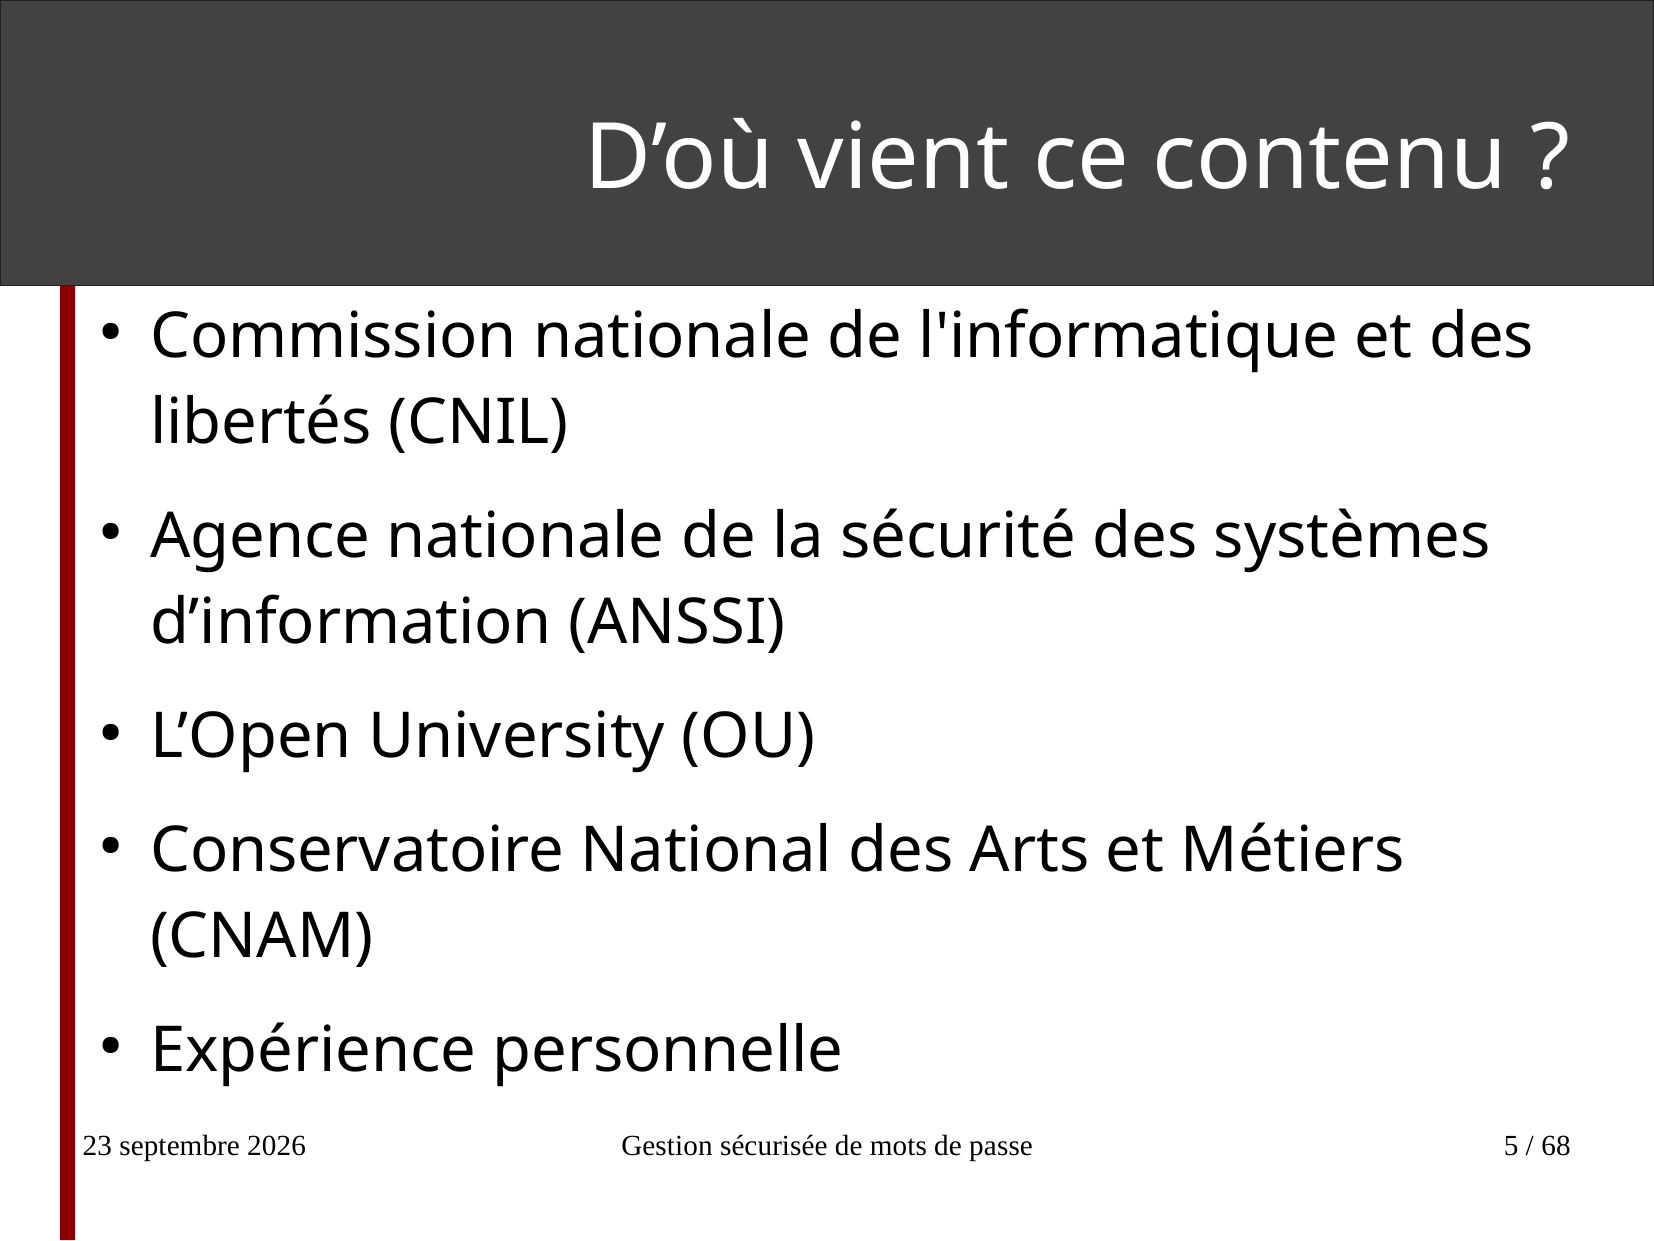

# D’où vient ce contenu ?
Commission nationale de l'informatique et des libertés (CNIL)
Agence nationale de la sécurité des systèmes d’information (ANSSI)
L’Open University (OU)
Conservatoire National des Arts et Métiers (CNAM)
Expérience personnelle
Gestion sécurisée de mots de passe
5